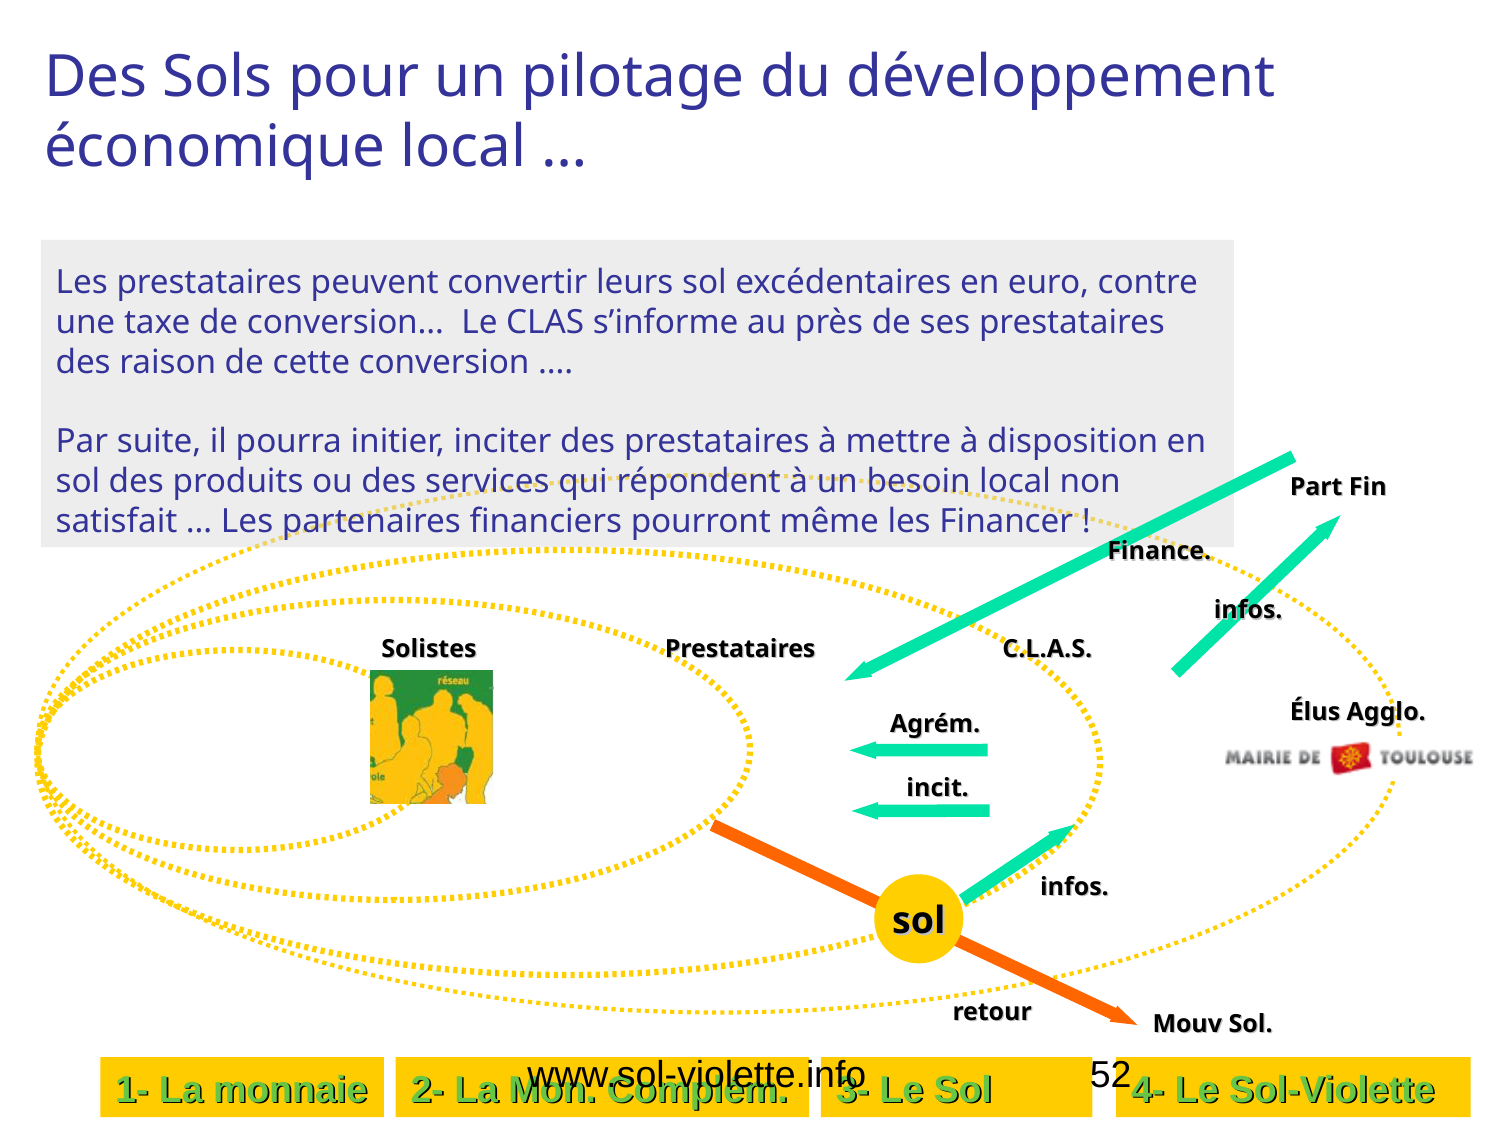

Des Sols pour un pilotage du développement économique local …
Les prestataires peuvent convertir leurs sol excédentaires en euro, contre une taxe de conversion… Le CLAS s’informe au près de ses prestataires des raison de cette conversion ….
Par suite, il pourra initier, inciter des prestataires à mettre à disposition en sol des produits ou des services qui répondent à un besoin local non satisfait … Les partenaires financiers pourront même les Financer !
Part Fin
Finance.
infos.
Solistes
Prestataires
C.L.A.S.
Élus Agglo.
Agrém.
incit.
infos.
sol
retour
Mouv Sol.
www.sol-violette.info